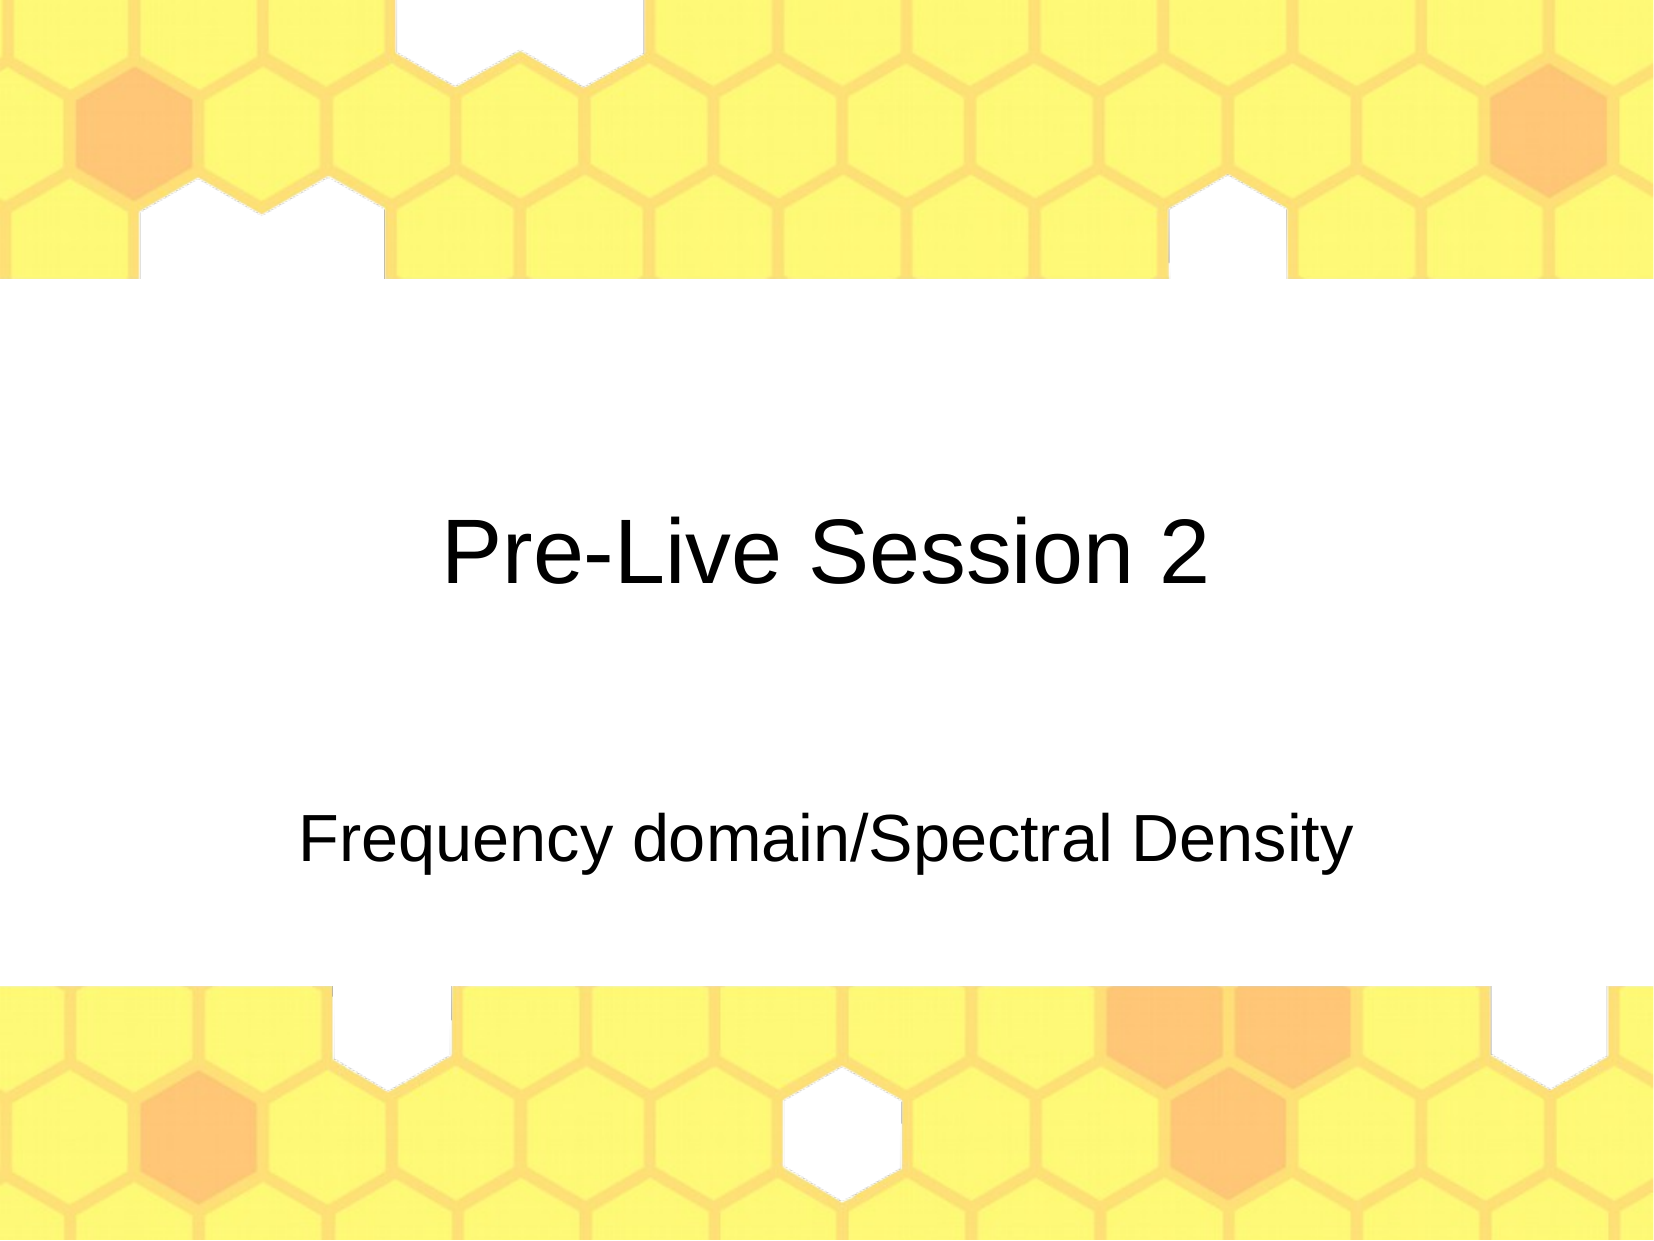

# Pre-Live Session 2
Frequency domain/Spectral Density